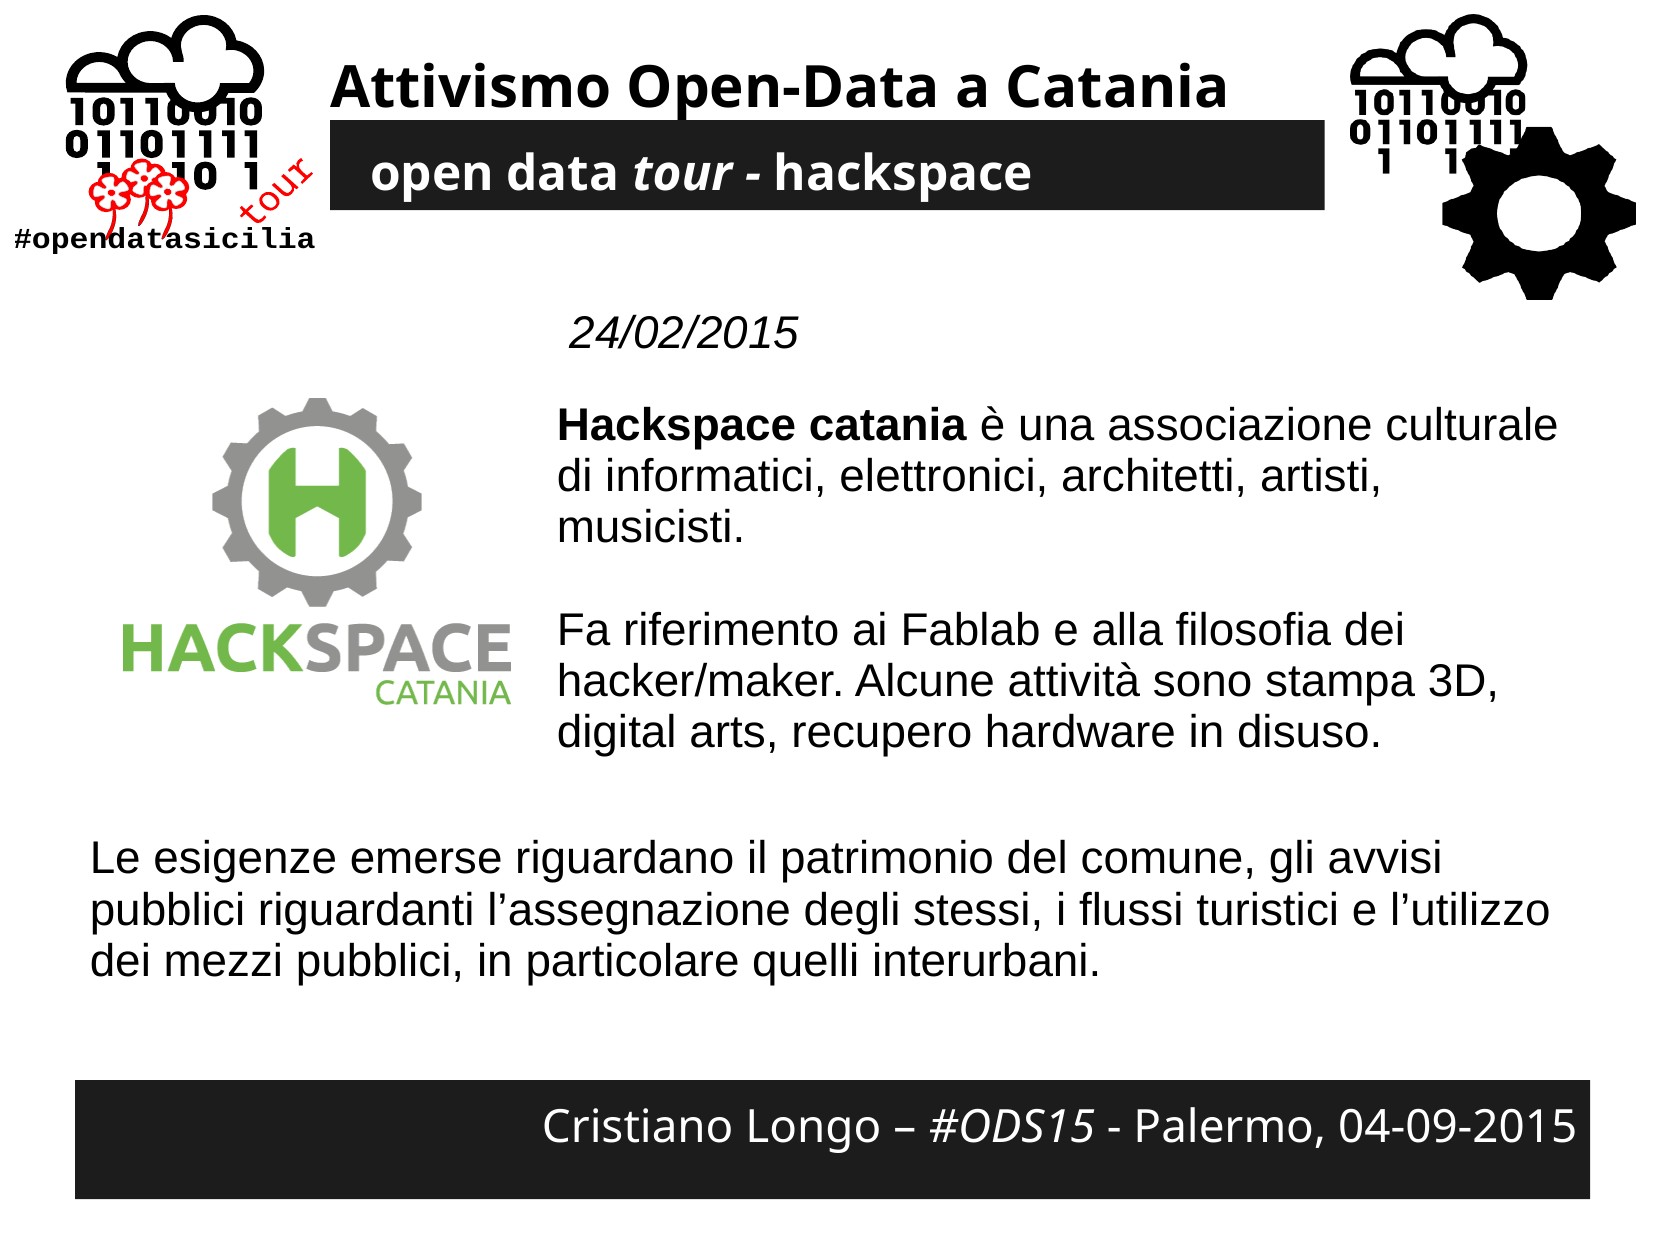

# Attivismo Open-Data a Catania
 open data tour - hackspace
24/02/2015
Hackspace catania è una associazione culturale di informatici, elettronici, architetti, artisti, musicisti.
Fa riferimento ai Fablab e alla filosofia dei hacker/maker. Alcune attività sono stampa 3D, digital arts, recupero hardware in disuso.
Le esigenze emerse riguardano il patrimonio del comune, gli avvisi pubblici riguardanti l’assegnazione degli stessi, i flussi turistici e l’utilizzo dei mezzi pubblici, in particolare quelli interurbani.
 Cristiano Longo – #ODS15 - Palermo, 04-09-2015